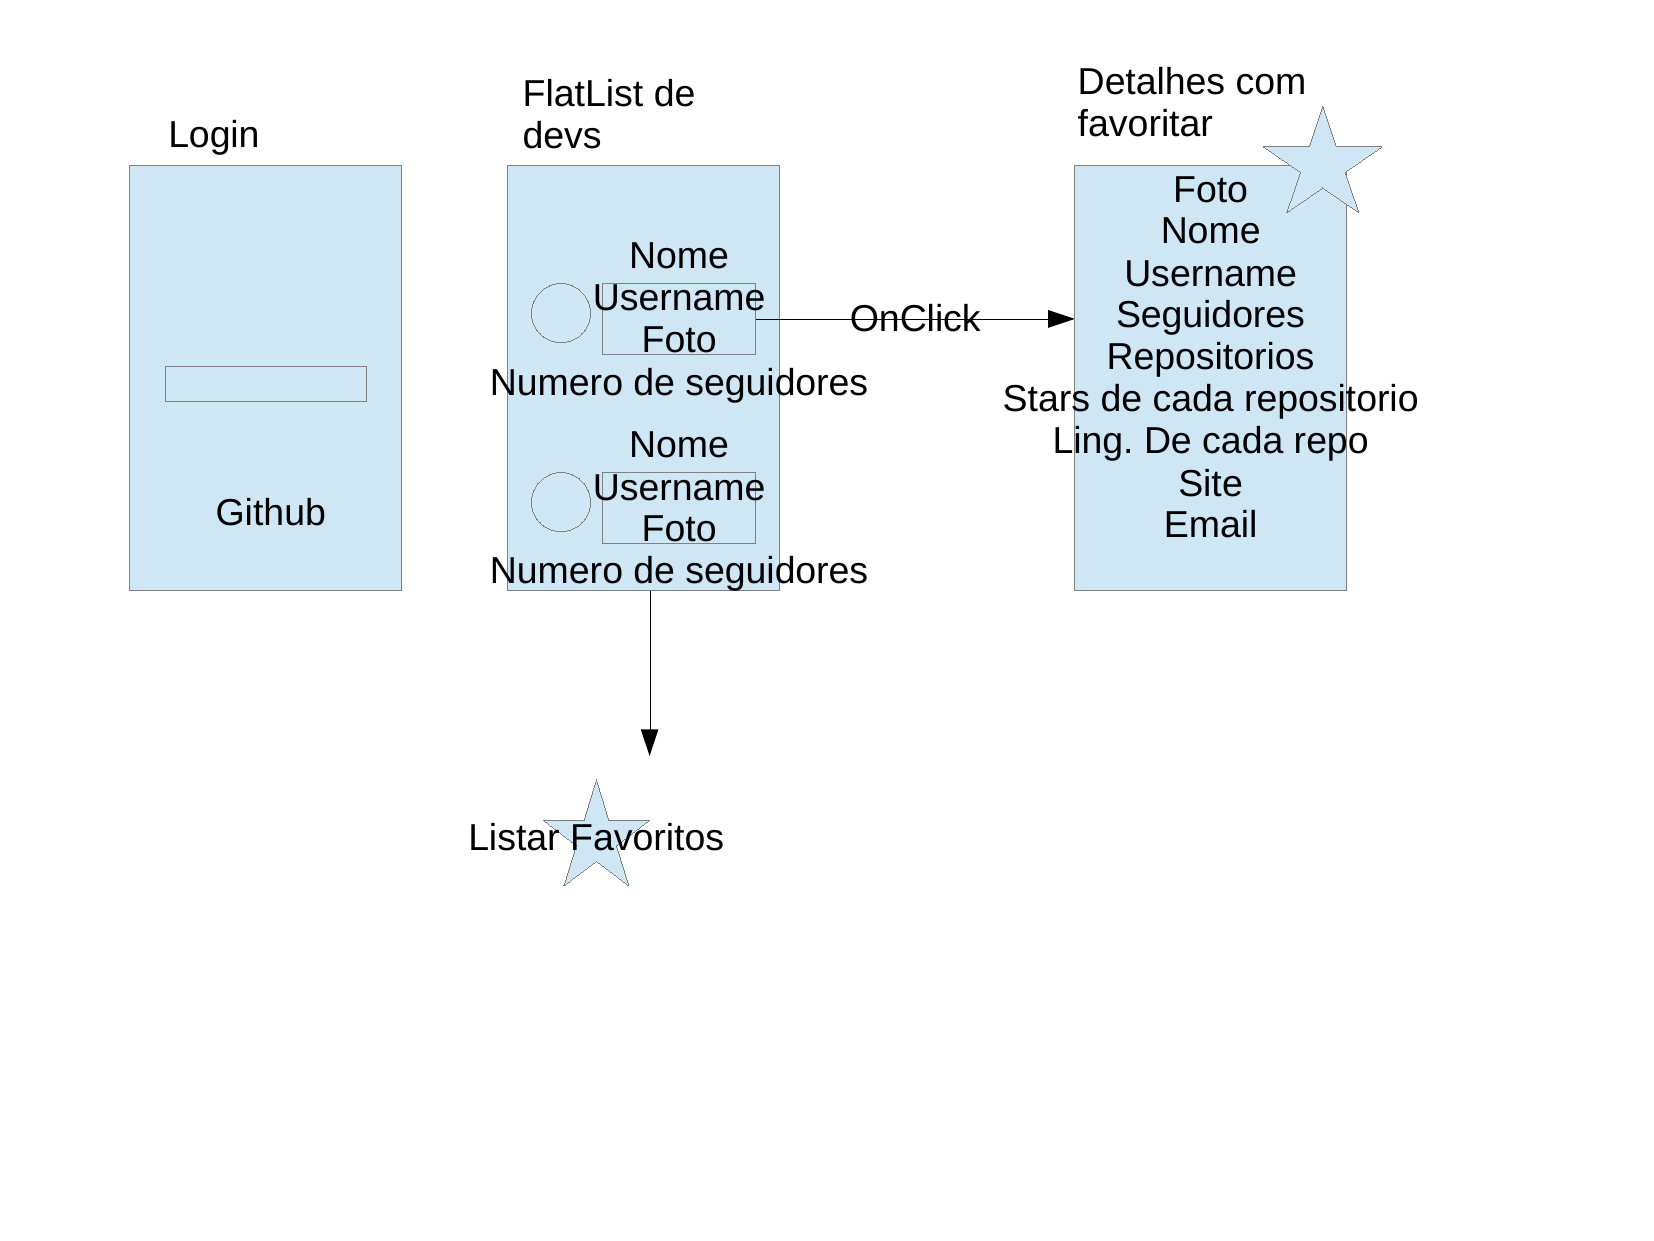

Detalhes com favoritar
FlatList de devs
Login
Foto
Nome
Username
Seguidores
Repositorios
Stars de cada repositorio
Ling. De cada repo
Site
Email
Nome
Username
Foto
Numero de seguidores
OnClick
Nome
Username
Foto
Numero de seguidores
Github
Listar Favoritos